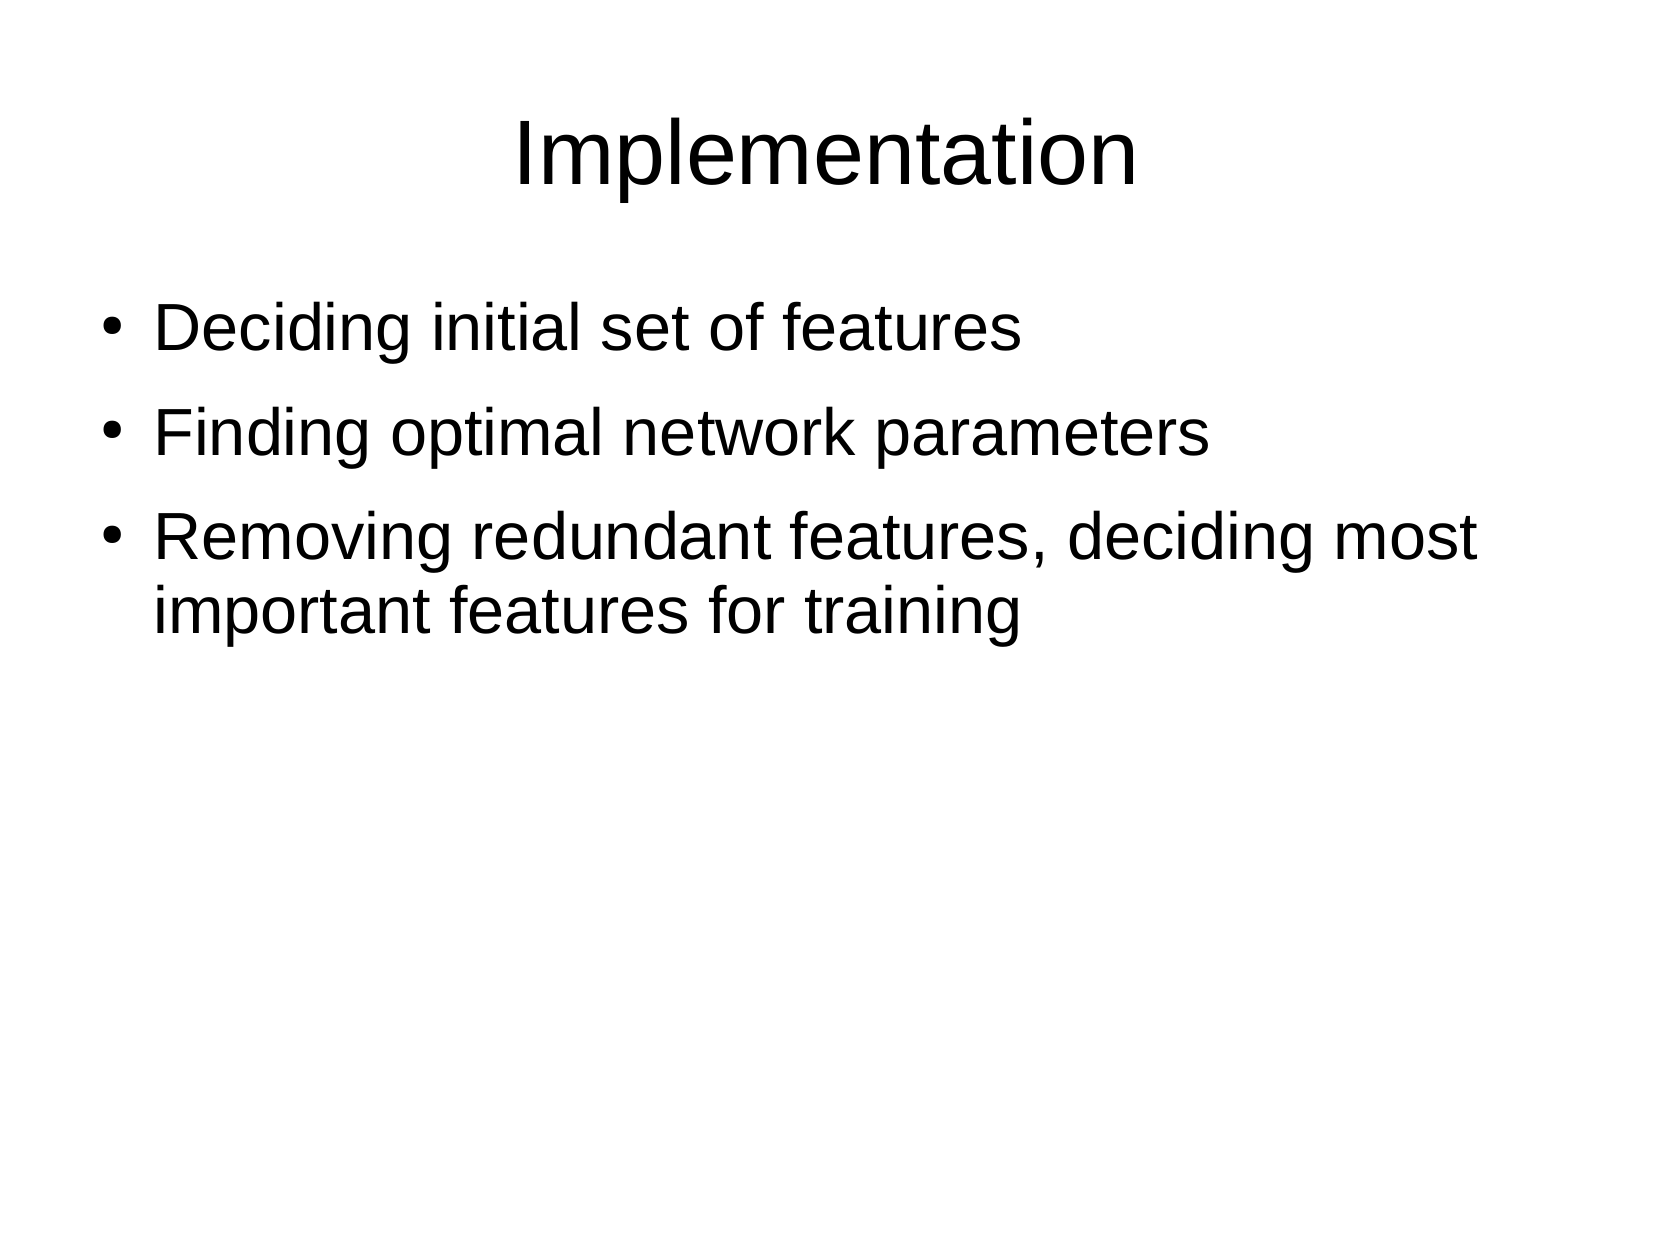

# Implementation
Deciding initial set of features
Finding optimal network parameters
Removing redundant features, deciding most important features for training